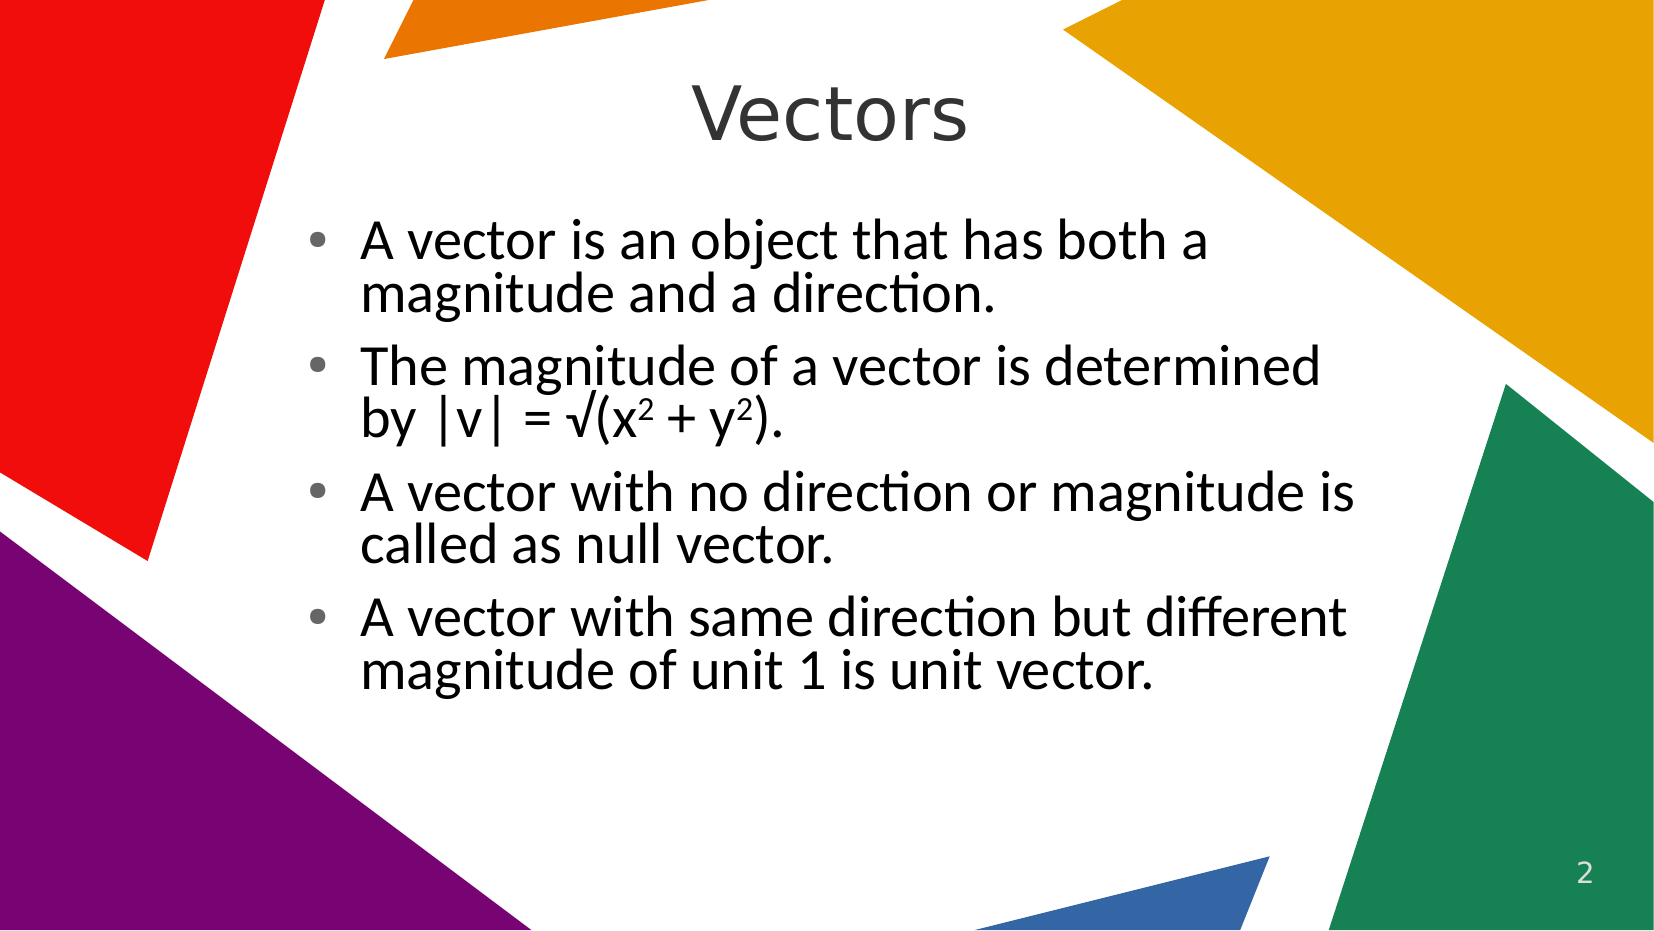

# Vectors
A vector is an object that has both a magnitude and a direction.
The magnitude of a vector is determined by |v| = √(x2 + y2).
A vector with no direction or magnitude is called as null vector.
A vector with same direction but different magnitude of unit 1 is unit vector.
2